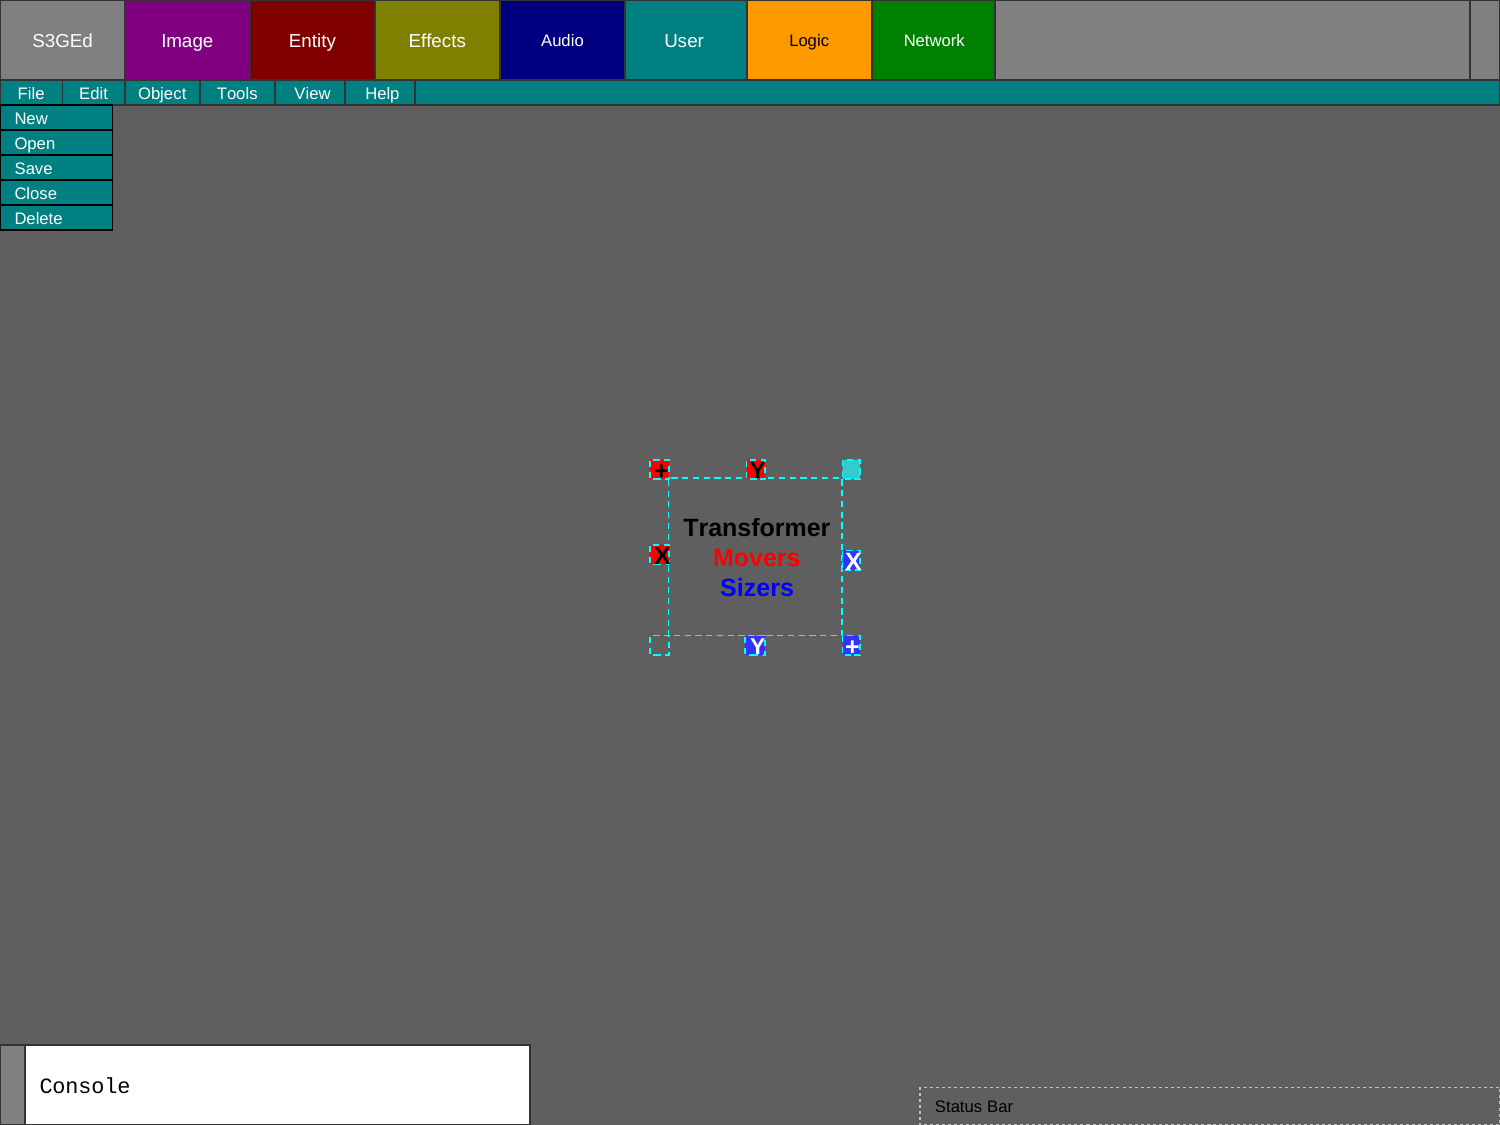

File
Edit
Object
Tools
View
Help
New
Open
Save
Close
Delete
New
Layer 1
Delete
Duplicate
Link
Layer 2
Merge
Insert Object
Remove Object
+
Y
Transformer
Movers
Sizers
X
X
Y
+